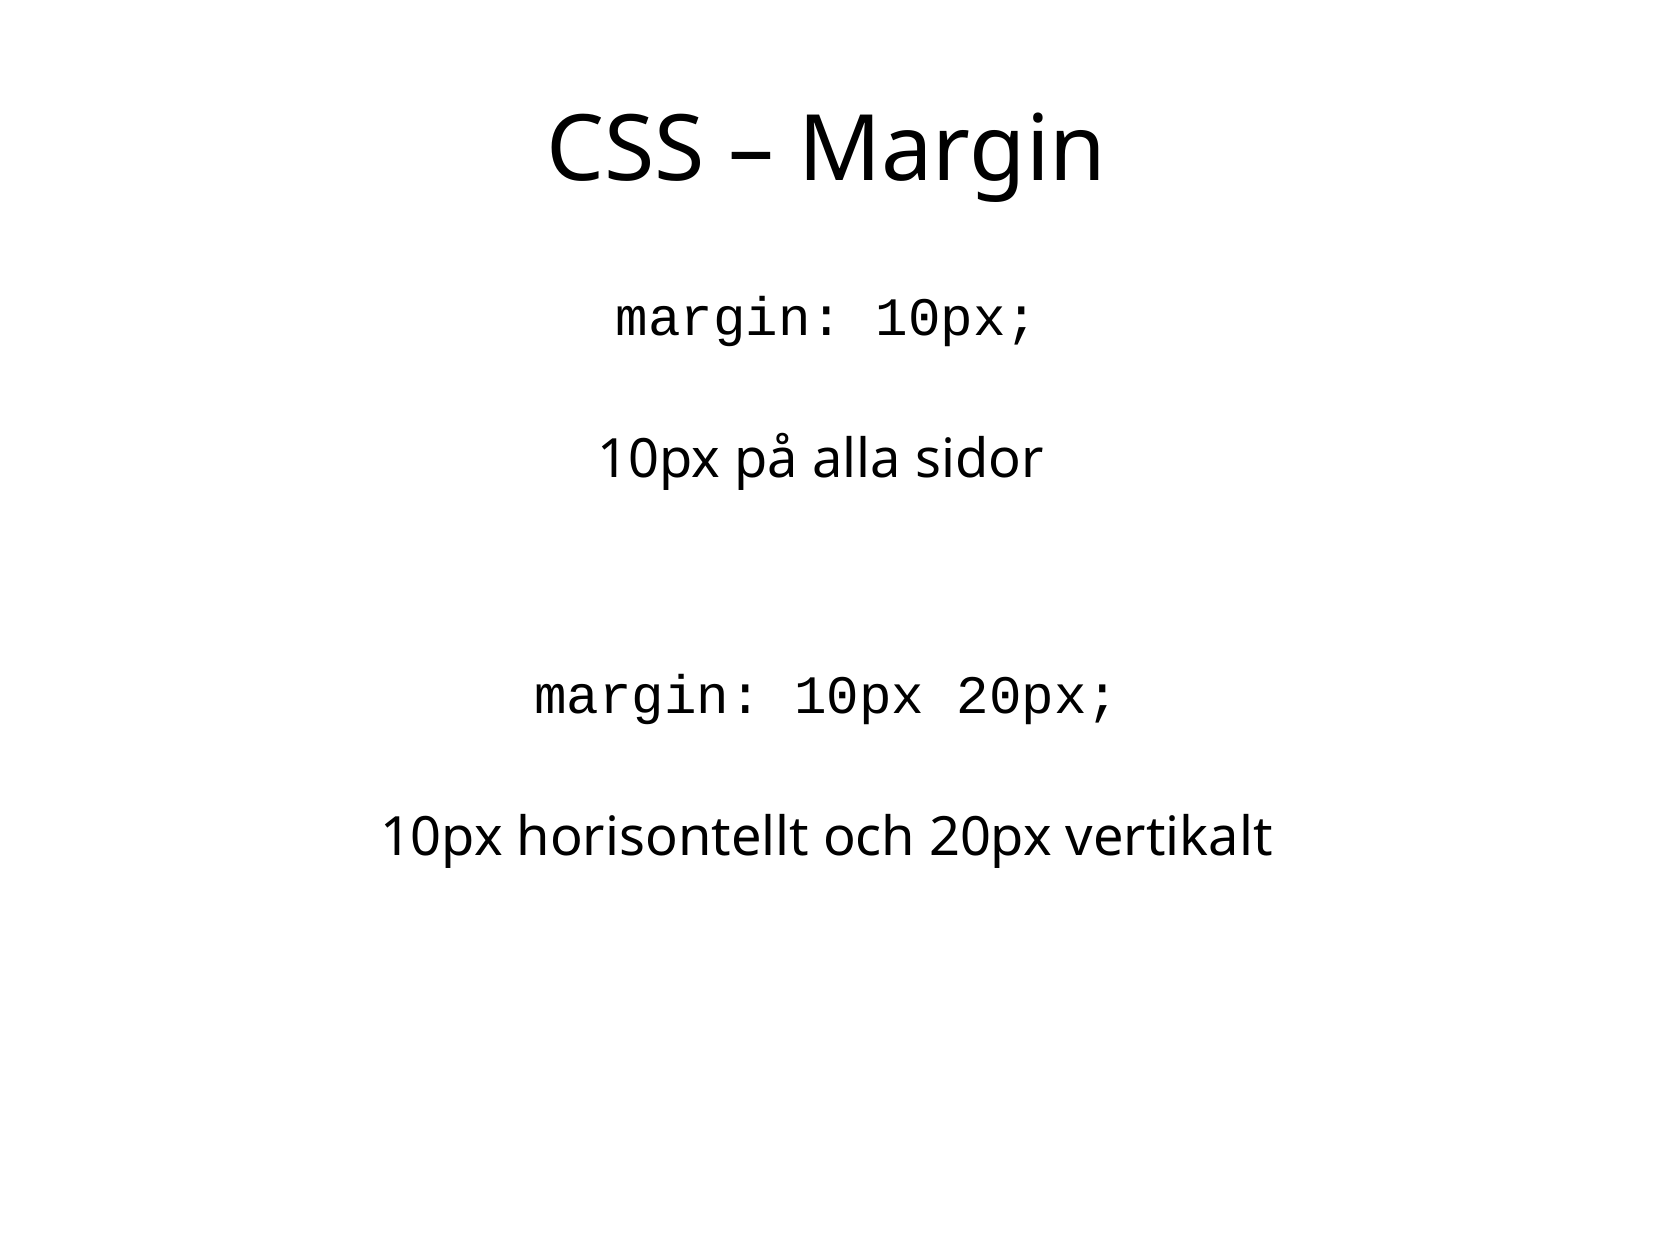

# CSS – Margin
margin: 10px;
10px på alla sidor
margin: 10px 20px;
10px horisontellt och 20px vertikalt